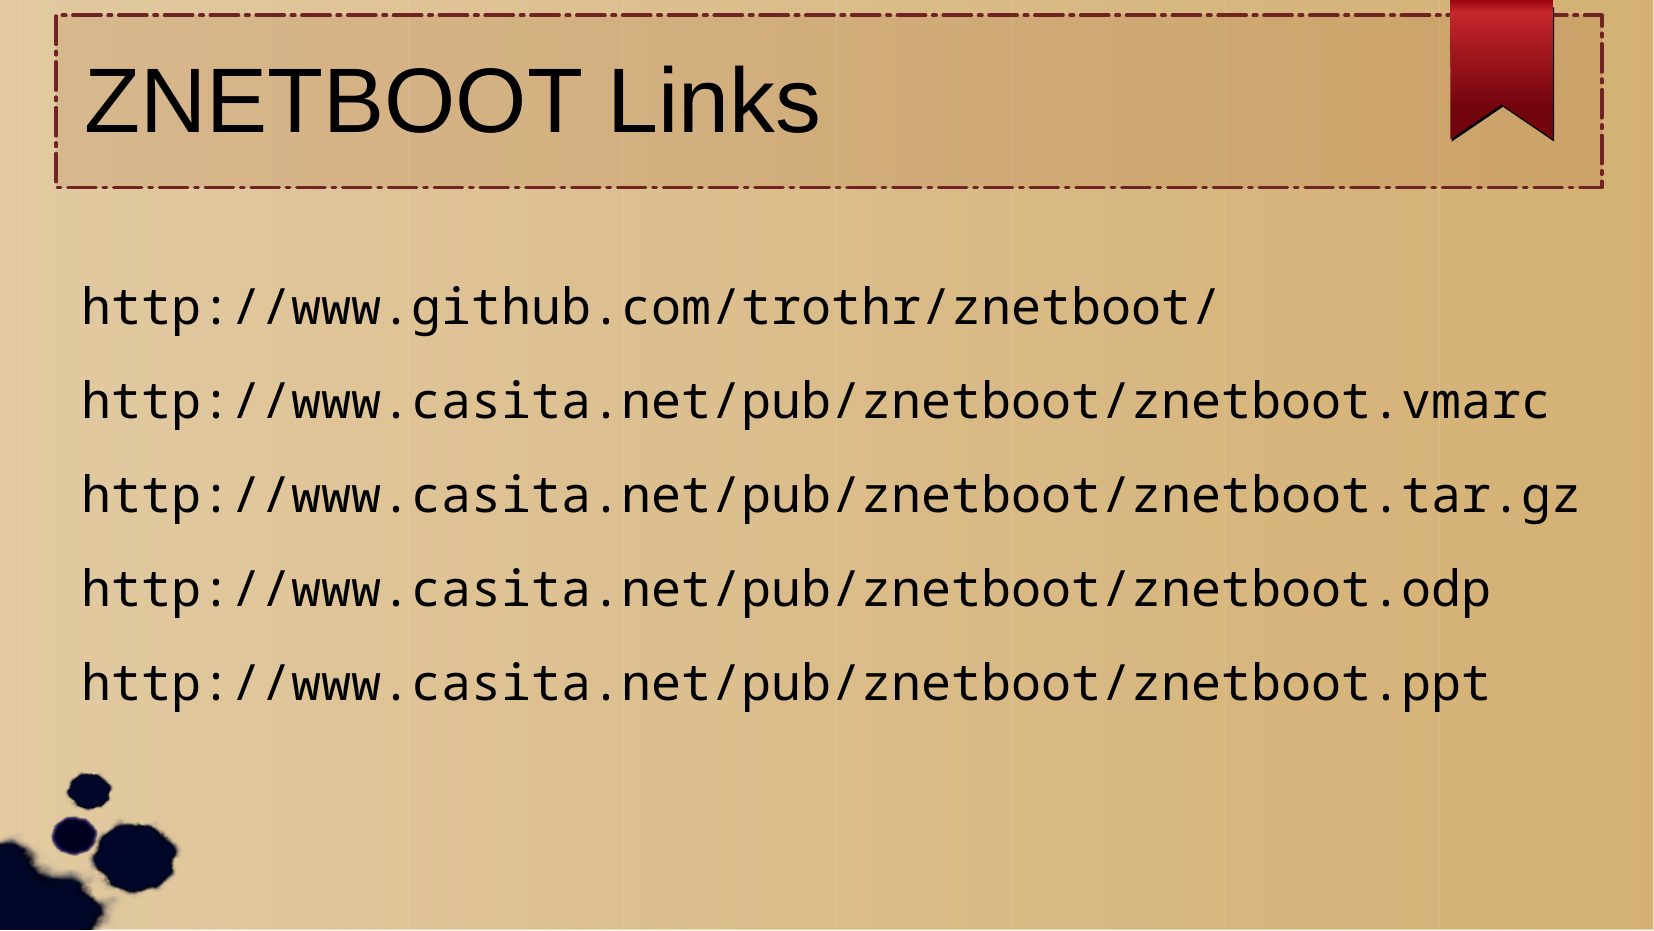

# ZNETBOOT Links
http://www.github.com/trothr/znetboot/
http://www.casita.net/pub/znetboot/znetboot.vmarc
http://www.casita.net/pub/znetboot/znetboot.tar.gz
http://www.casita.net/pub/znetboot/znetboot.odp
http://www.casita.net/pub/znetboot/znetboot.ppt